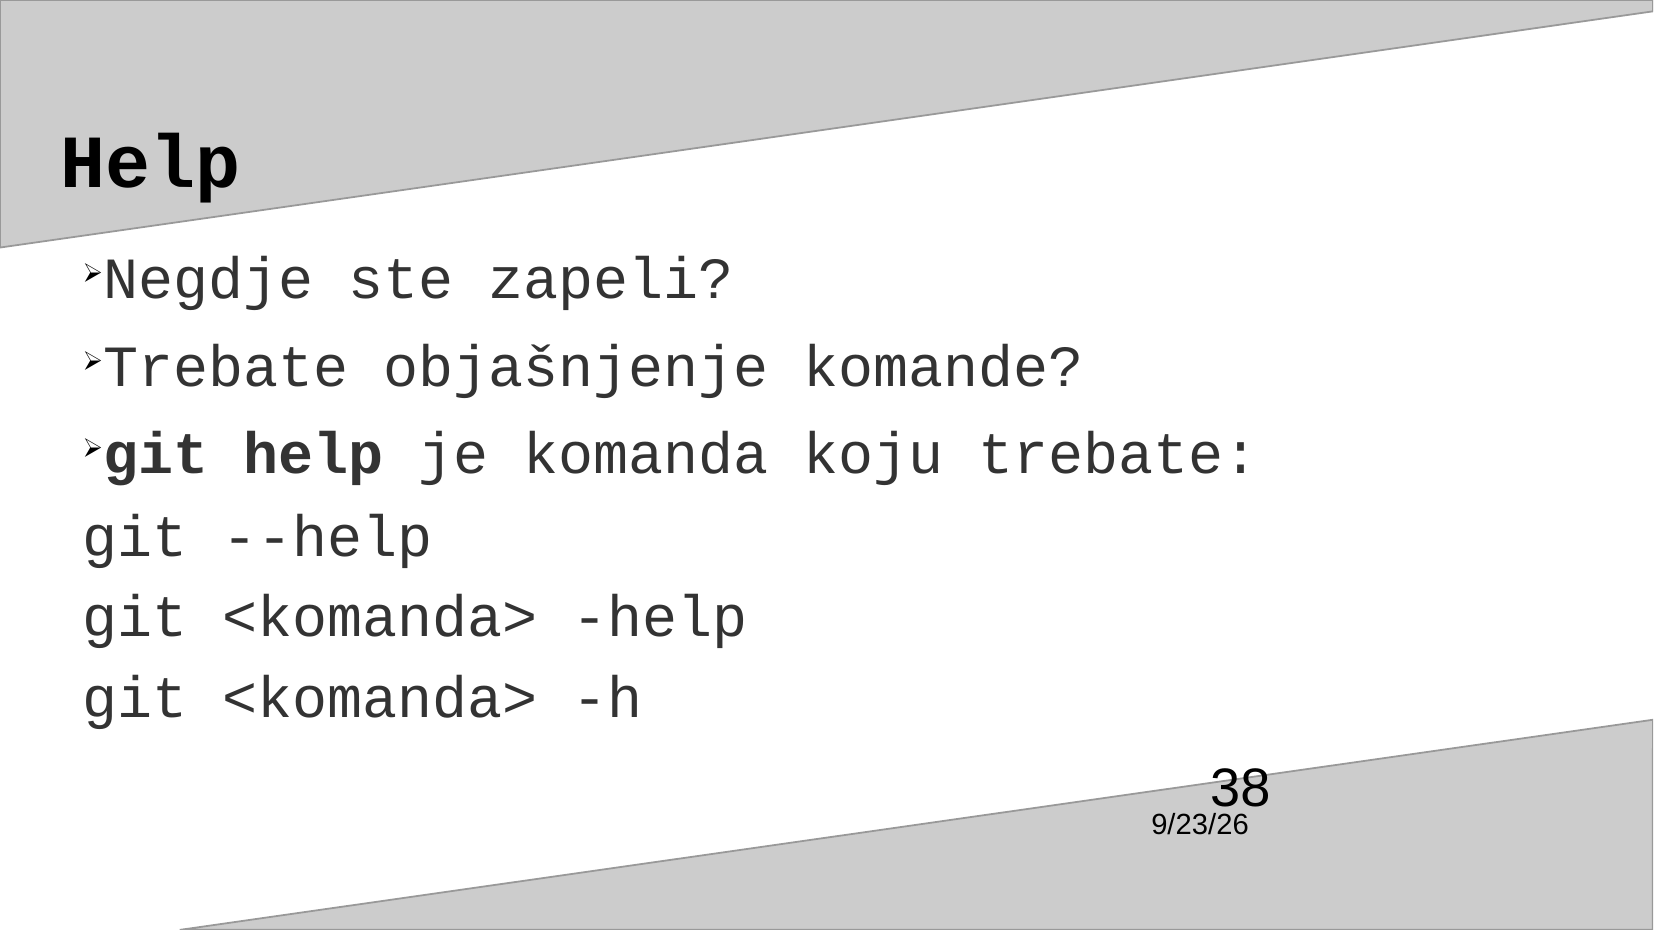

Help
# Negdje ste zapeli?
Trebate objašnjenje komande?
git help je komanda koju trebate:
git --help
git <komanda> -help
git <komanda> -h
37